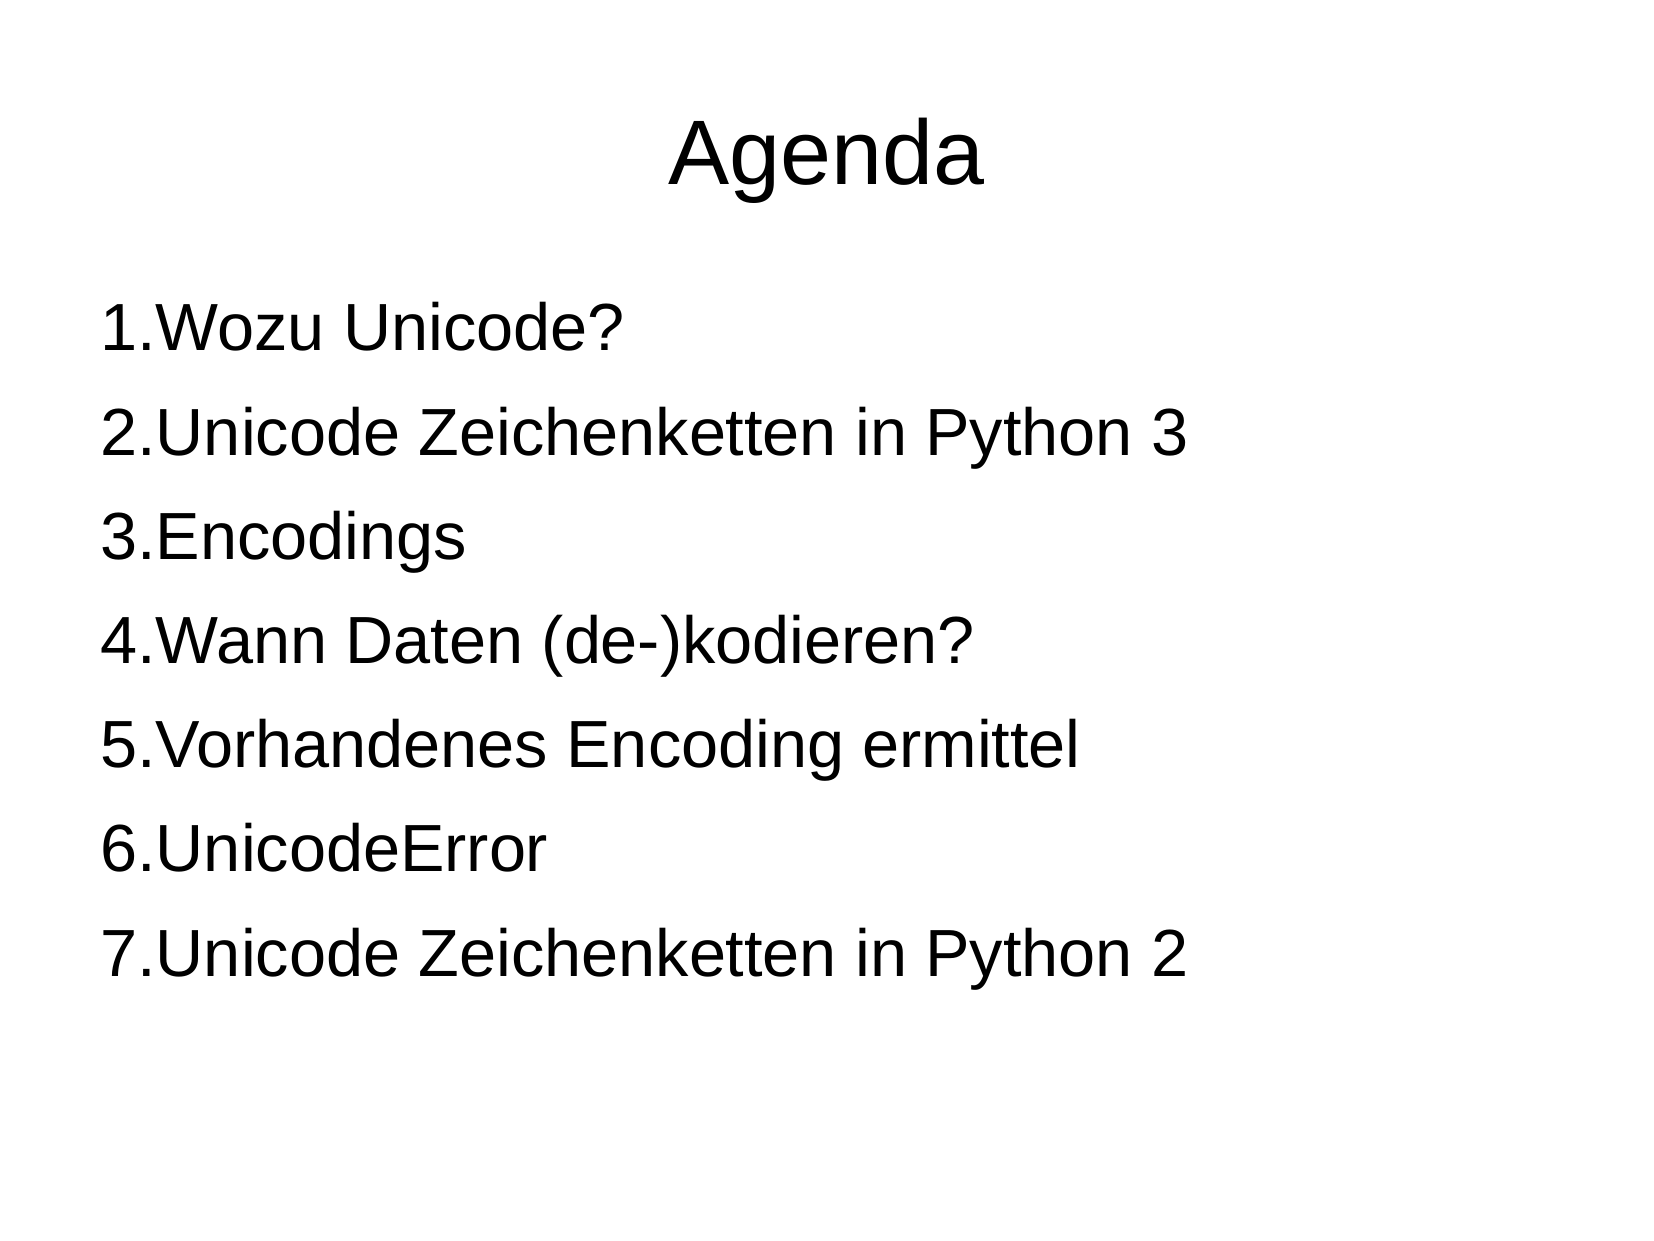

# Agenda
Wozu Unicode?
Unicode Zeichenketten in Python 3
Encodings
Wann Daten (de-)kodieren?
Vorhandenes Encoding ermittel
UnicodeError
Unicode Zeichenketten in Python 2